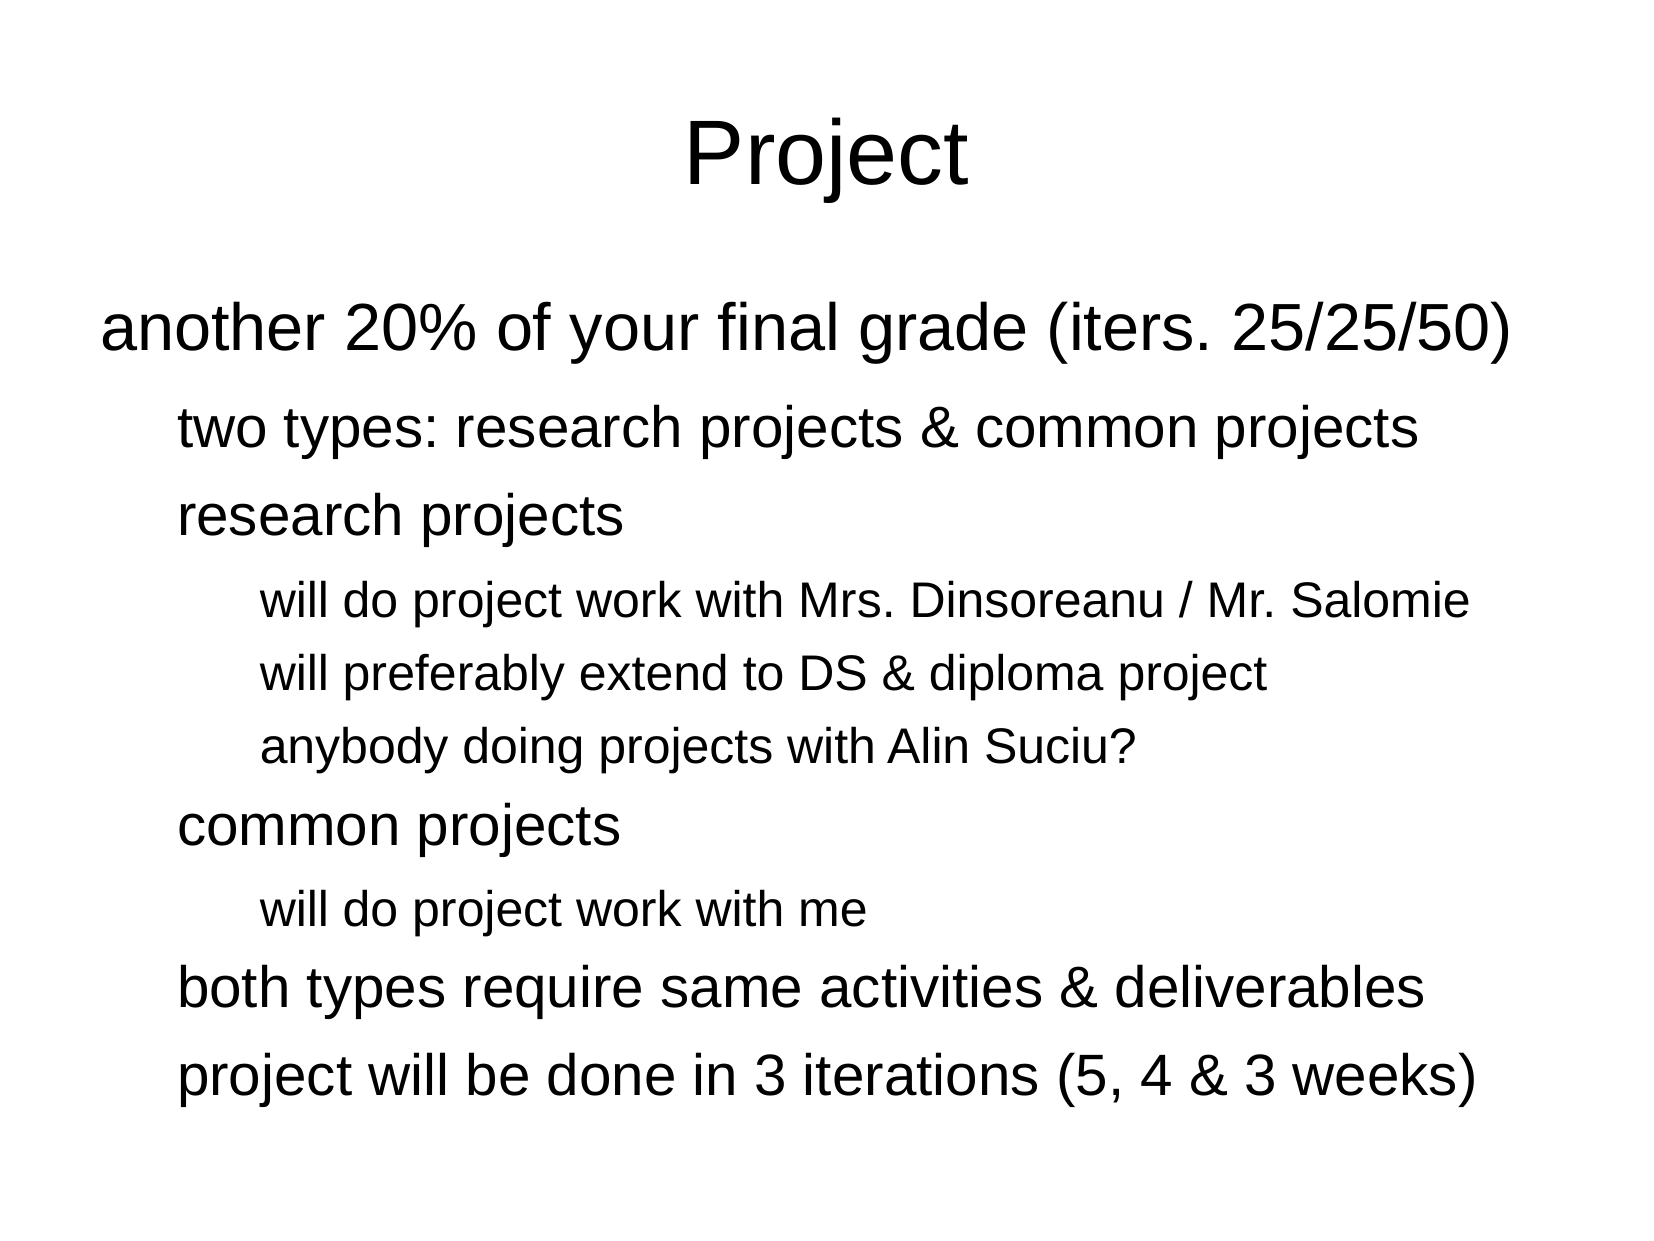

# Project
another 20% of your final grade (iters. 25/25/50)
two types: research projects & common projects
research projects
will do project work with Mrs. Dinsoreanu / Mr. Salomie
will preferably extend to DS & diploma project
anybody doing projects with Alin Suciu?
common projects
will do project work with me
both types require same activities & deliverables
project will be done in 3 iterations (5, 4 & 3 weeks)